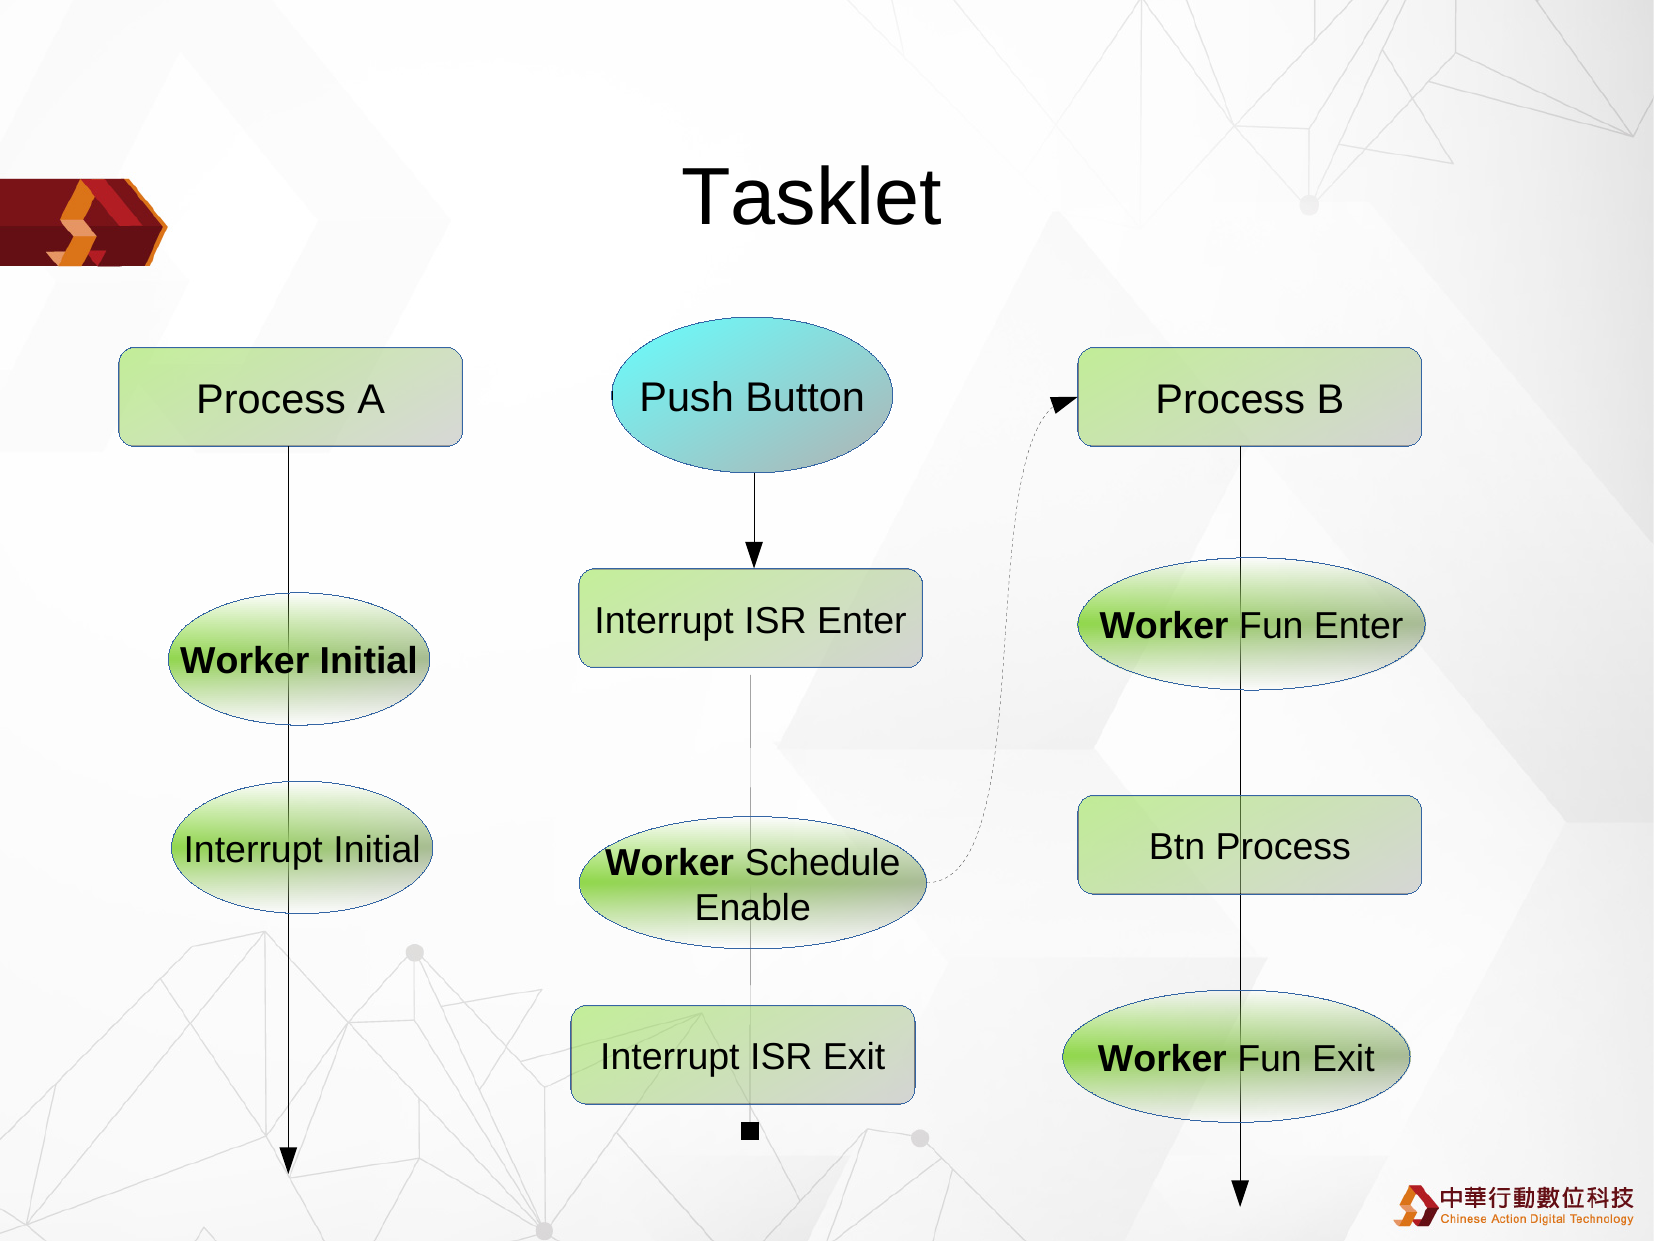

# Tasklet
Push Button
Process A
Process B
Worker Fun Enter
Interrupt ISR Enter
Worker Initial
Interrupt Initial
Btn Process
Worker Schedule
Enable
Worker Fun Exit
Interrupt ISR Exit